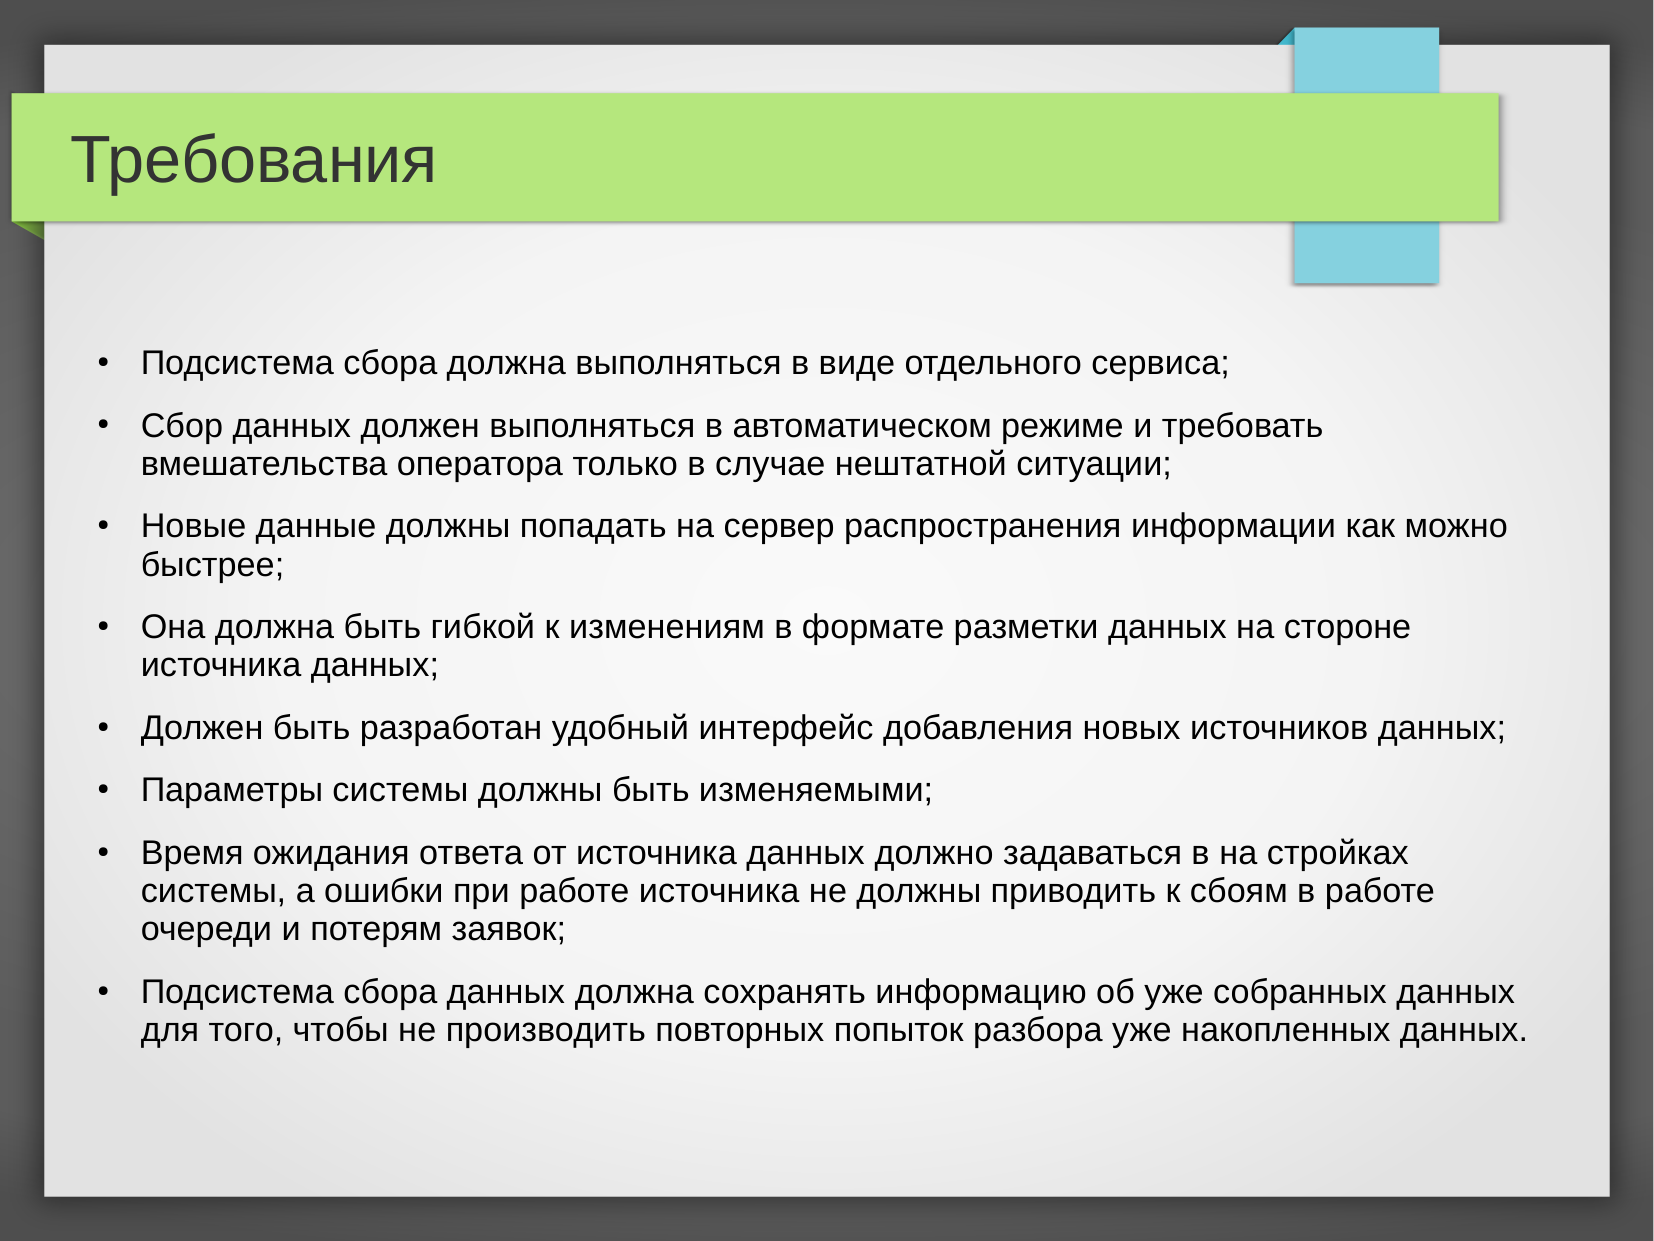

# Требования
Подсистема сбора должна выполняться в виде отдельного сервиса;
Сбор данных должен выполняться в автоматическом режиме и требовать вмешательства оператора только в случае нештатной ситуации;
Новые данные должны попадать на сервер распространения информации как можно быстрее;
Она должна быть гибкой к изменениям в формате разметки данных на стороне источника данных;
Должен быть разработан удобный интерфейс добавления новых источников данных;
Параметры системы должны быть изменяемыми;
Время ожидания ответа от источника данных должно задаваться в на стройках системы, а ошибки при работе источника не должны приводить к сбоям в работе очереди и потерям заявок;
Подсистема сбора данных должна сохранять информацию об уже собранных данных для того, чтобы не производить повторных попыток разбора уже накопленных данных.